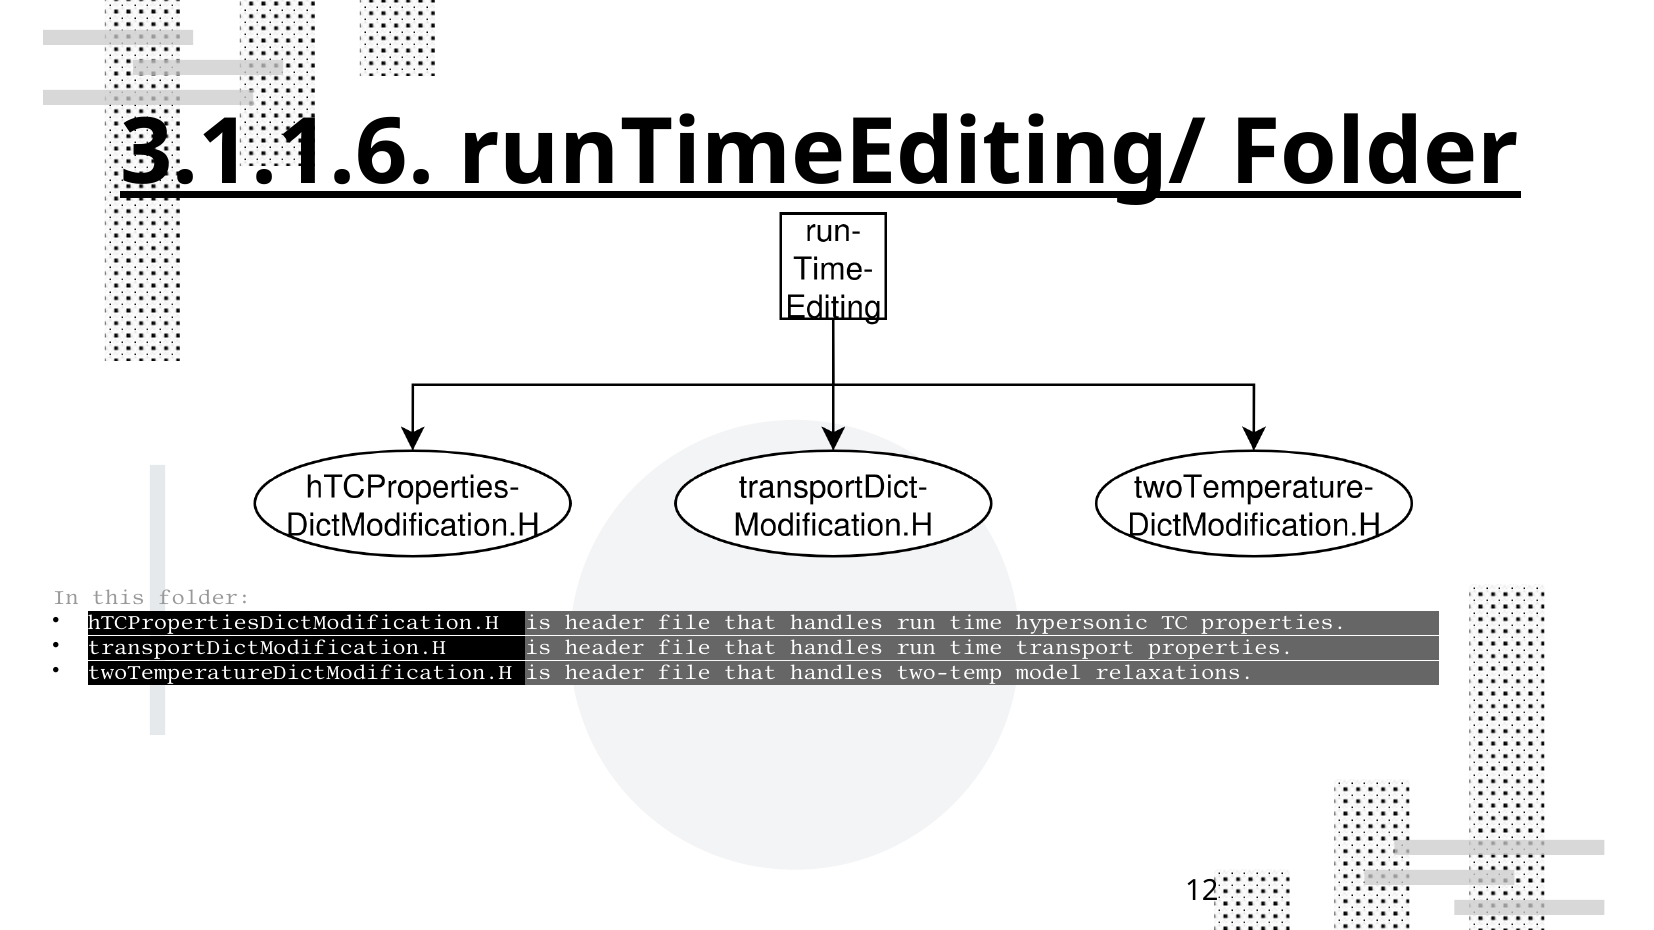

# 3.1.1.6. runTimeEditing/ Folder
In this folder:
hTCPropertiesDictModification.H is header file that handles run time hypersonic TC properties.
transportDictModification.H is header file that handles run time transport properties.
twoTemperatureDictModification.H is header file that handles two-temp model relaxations.
12